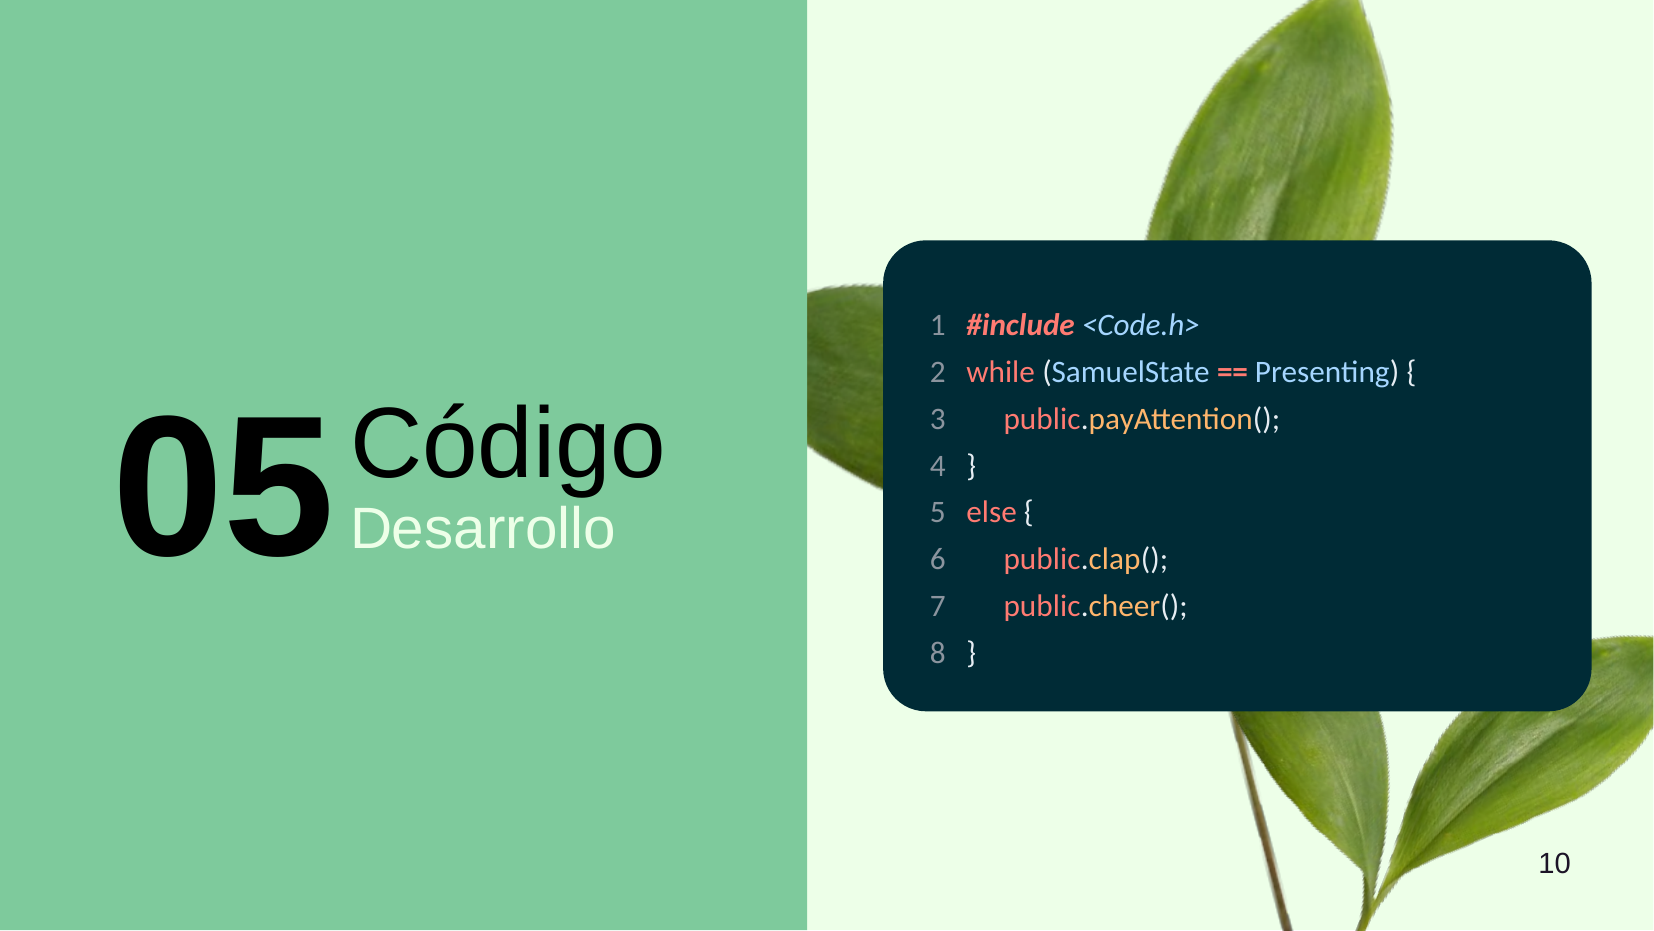

1 #include <Code.h>
2 while (SamuelState == Presenting) {
3 	public.payAttention();
4 }
5 else {
6 	public.clap();
7 	public.cheer();
8 }
05
# Código
Desarrollo
10